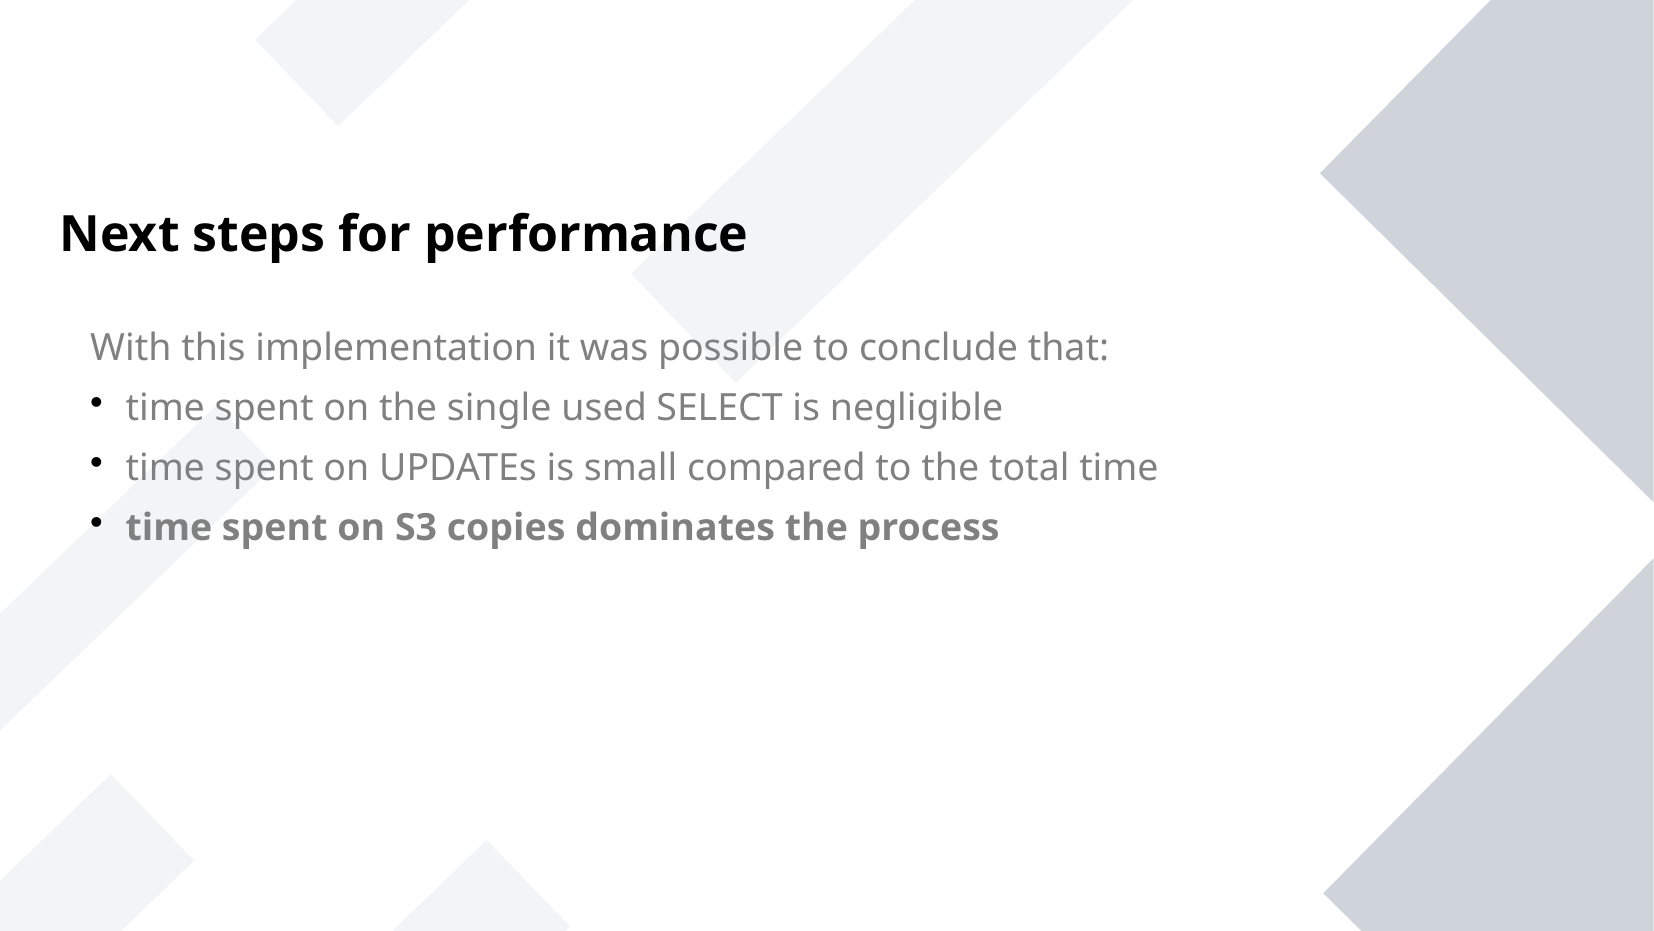

Next steps for performance
With this implementation it was possible to conclude that:
time spent on the single used SELECT is negligible
time spent on UPDATEs is small compared to the total time
time spent on S3 copies dominates the process